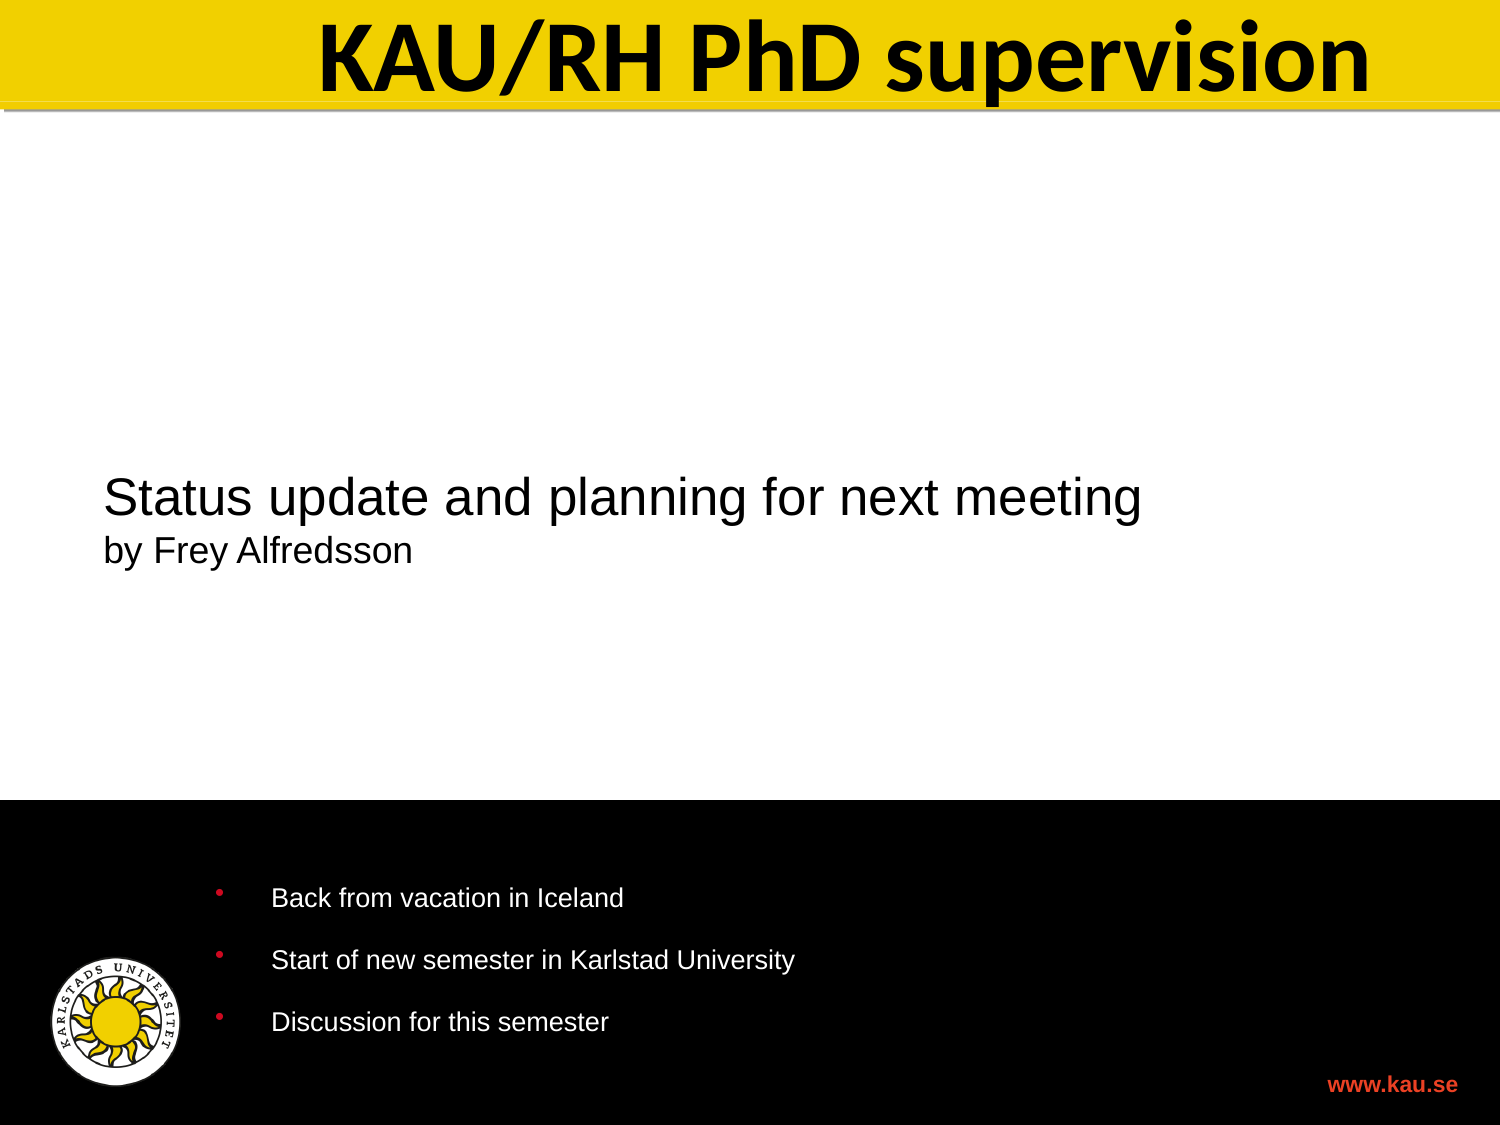

# KAU/RH PhD supervision
Status update and planning for next meeting
by Frey Alfredsson
Back from vacation in Iceland
Start of new semester in Karlstad University
Discussion for this semester